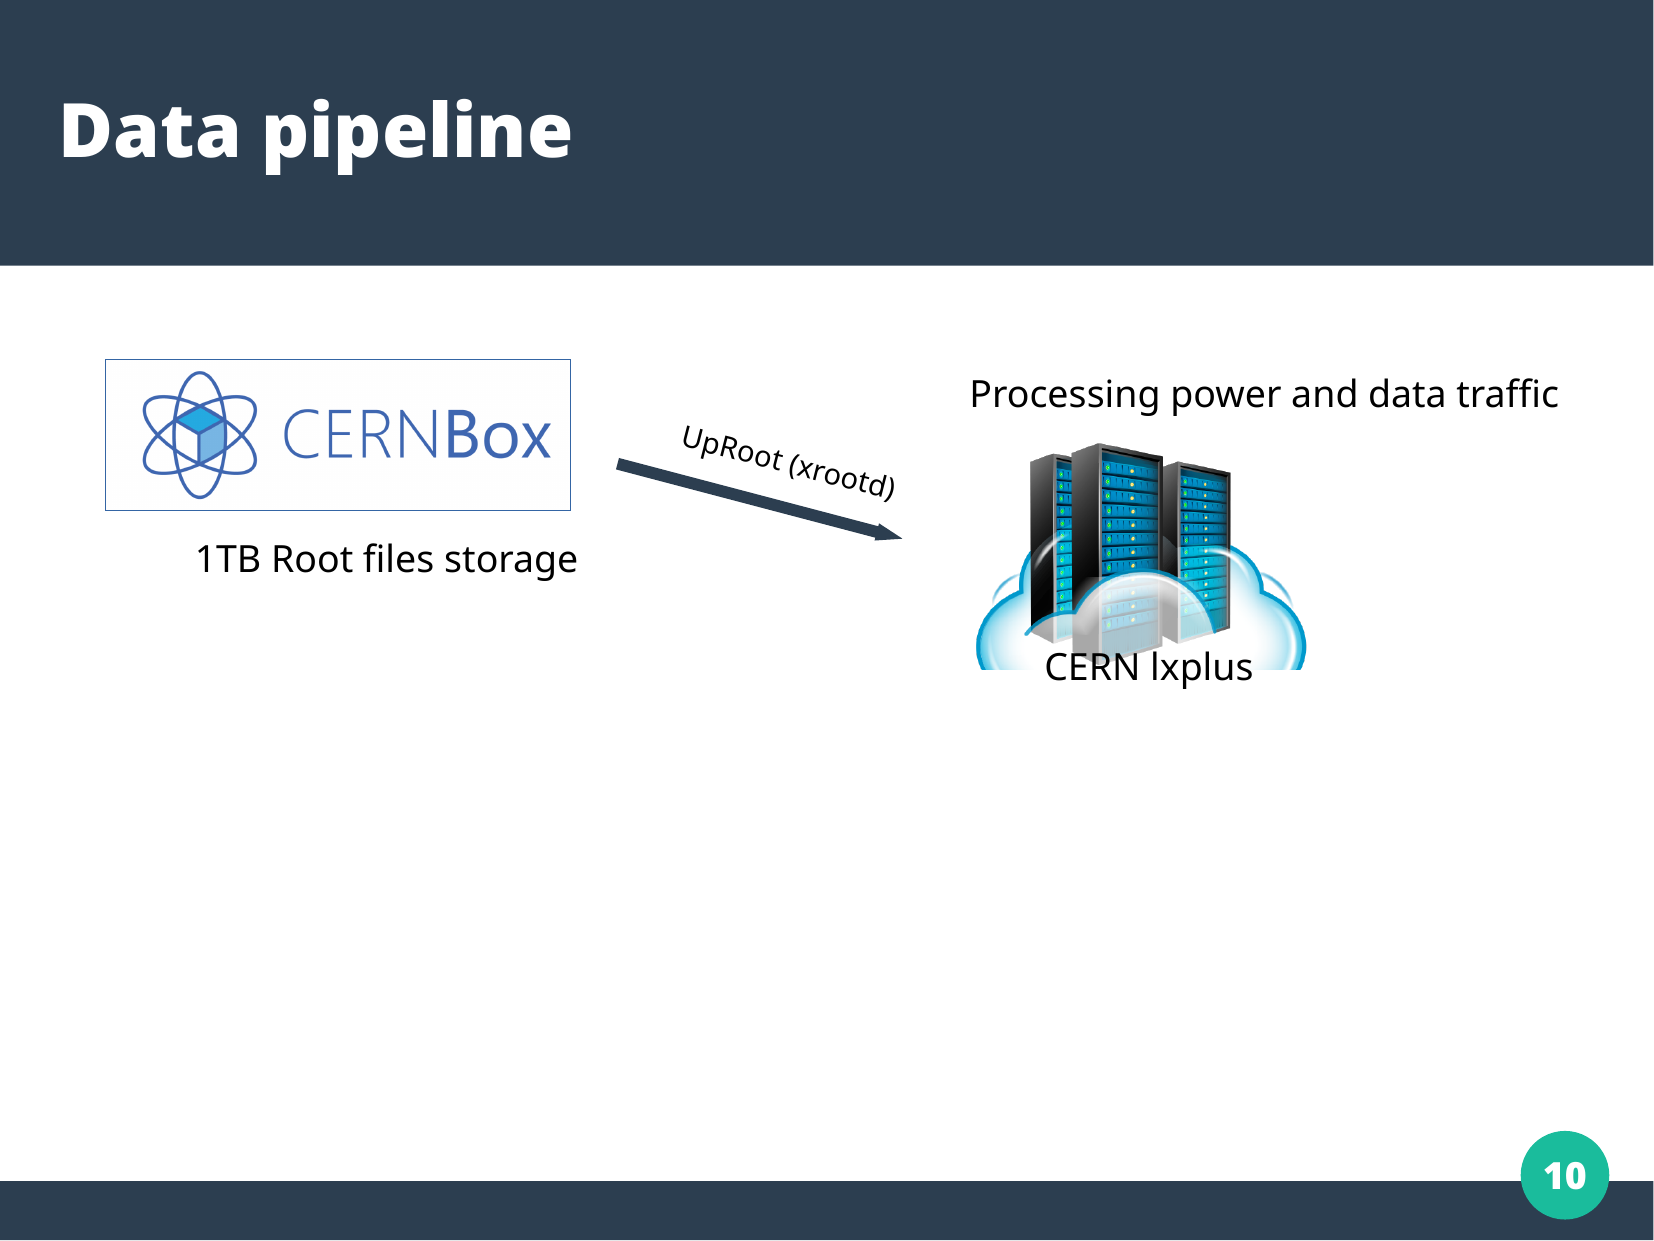

# Data pipeline
Processing power and data traffic
UpRoot (xrootd)
1TB Root files storage
CERN lxplus
10